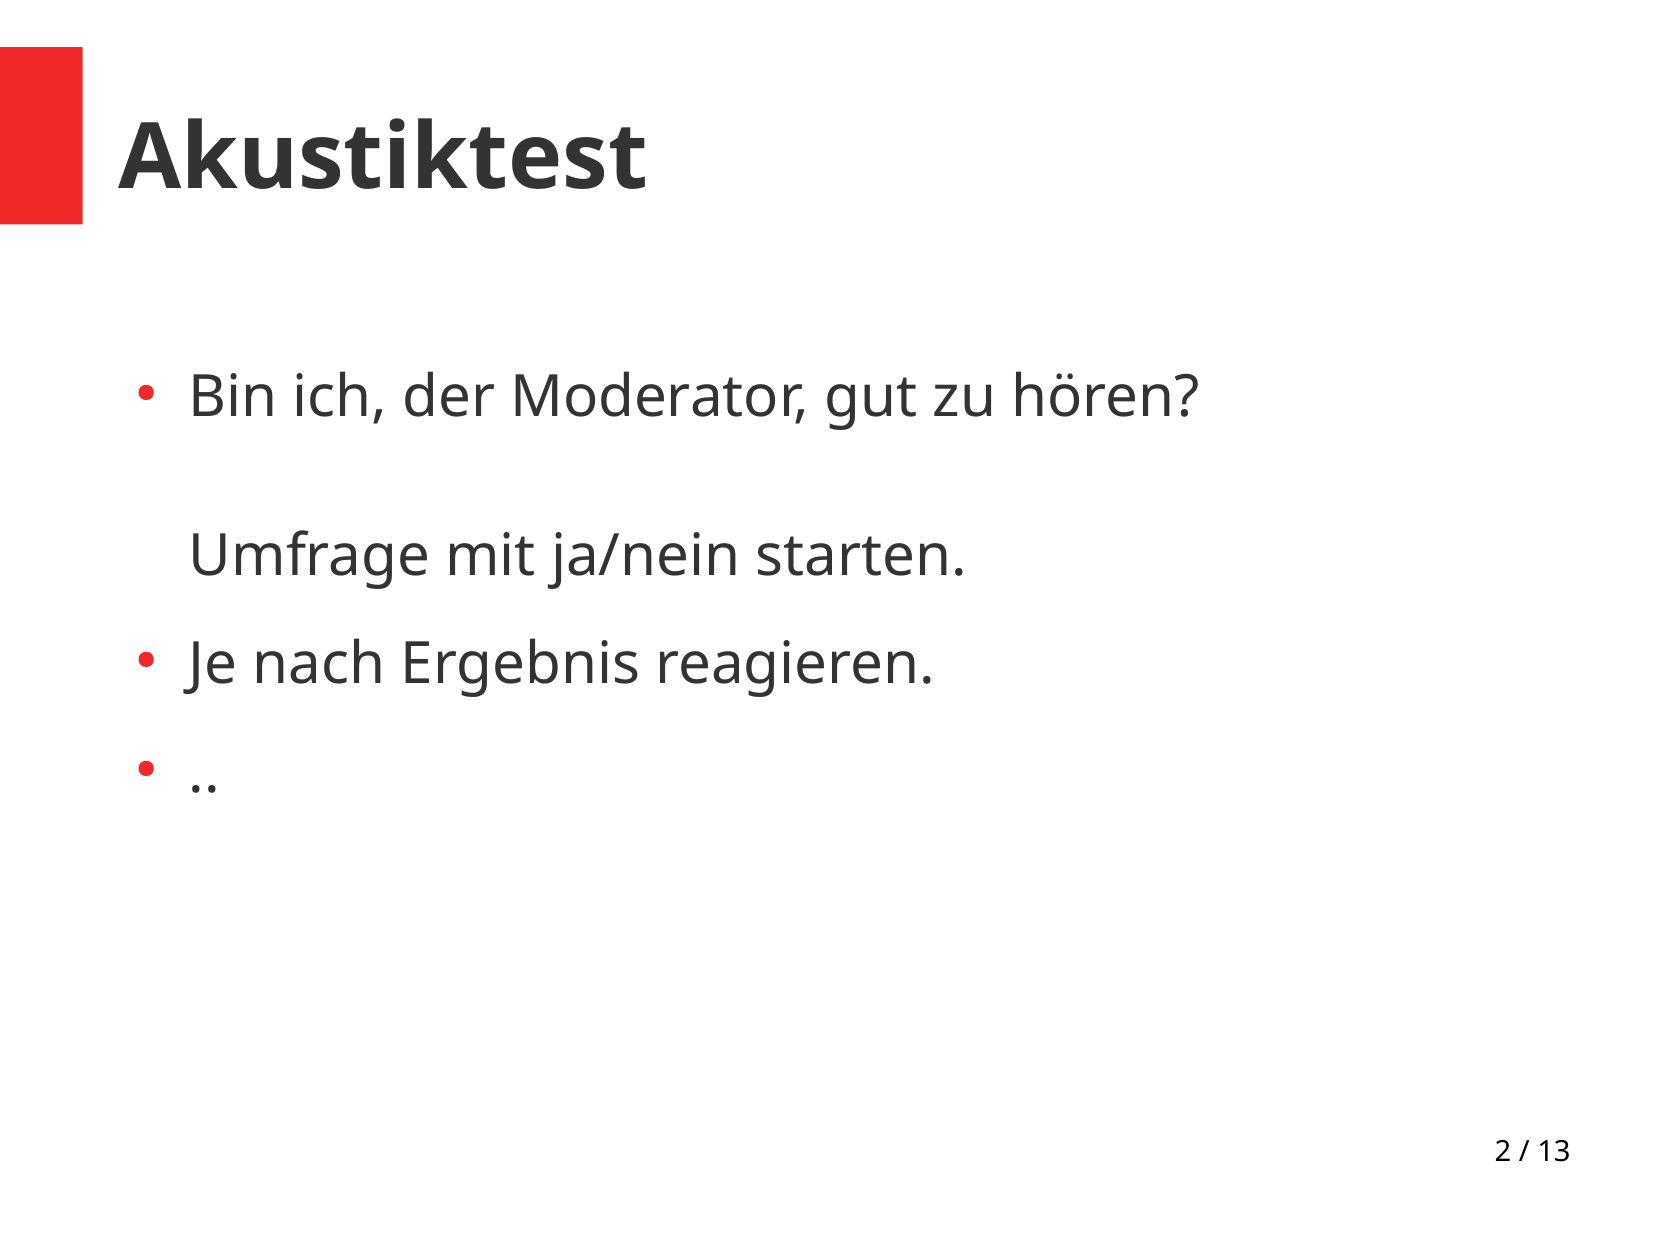

# Akustiktest
Bin ich, der Moderator, gut zu hören?
Umfrage mit ja/nein starten.
Je nach Ergebnis reagieren.
..
2